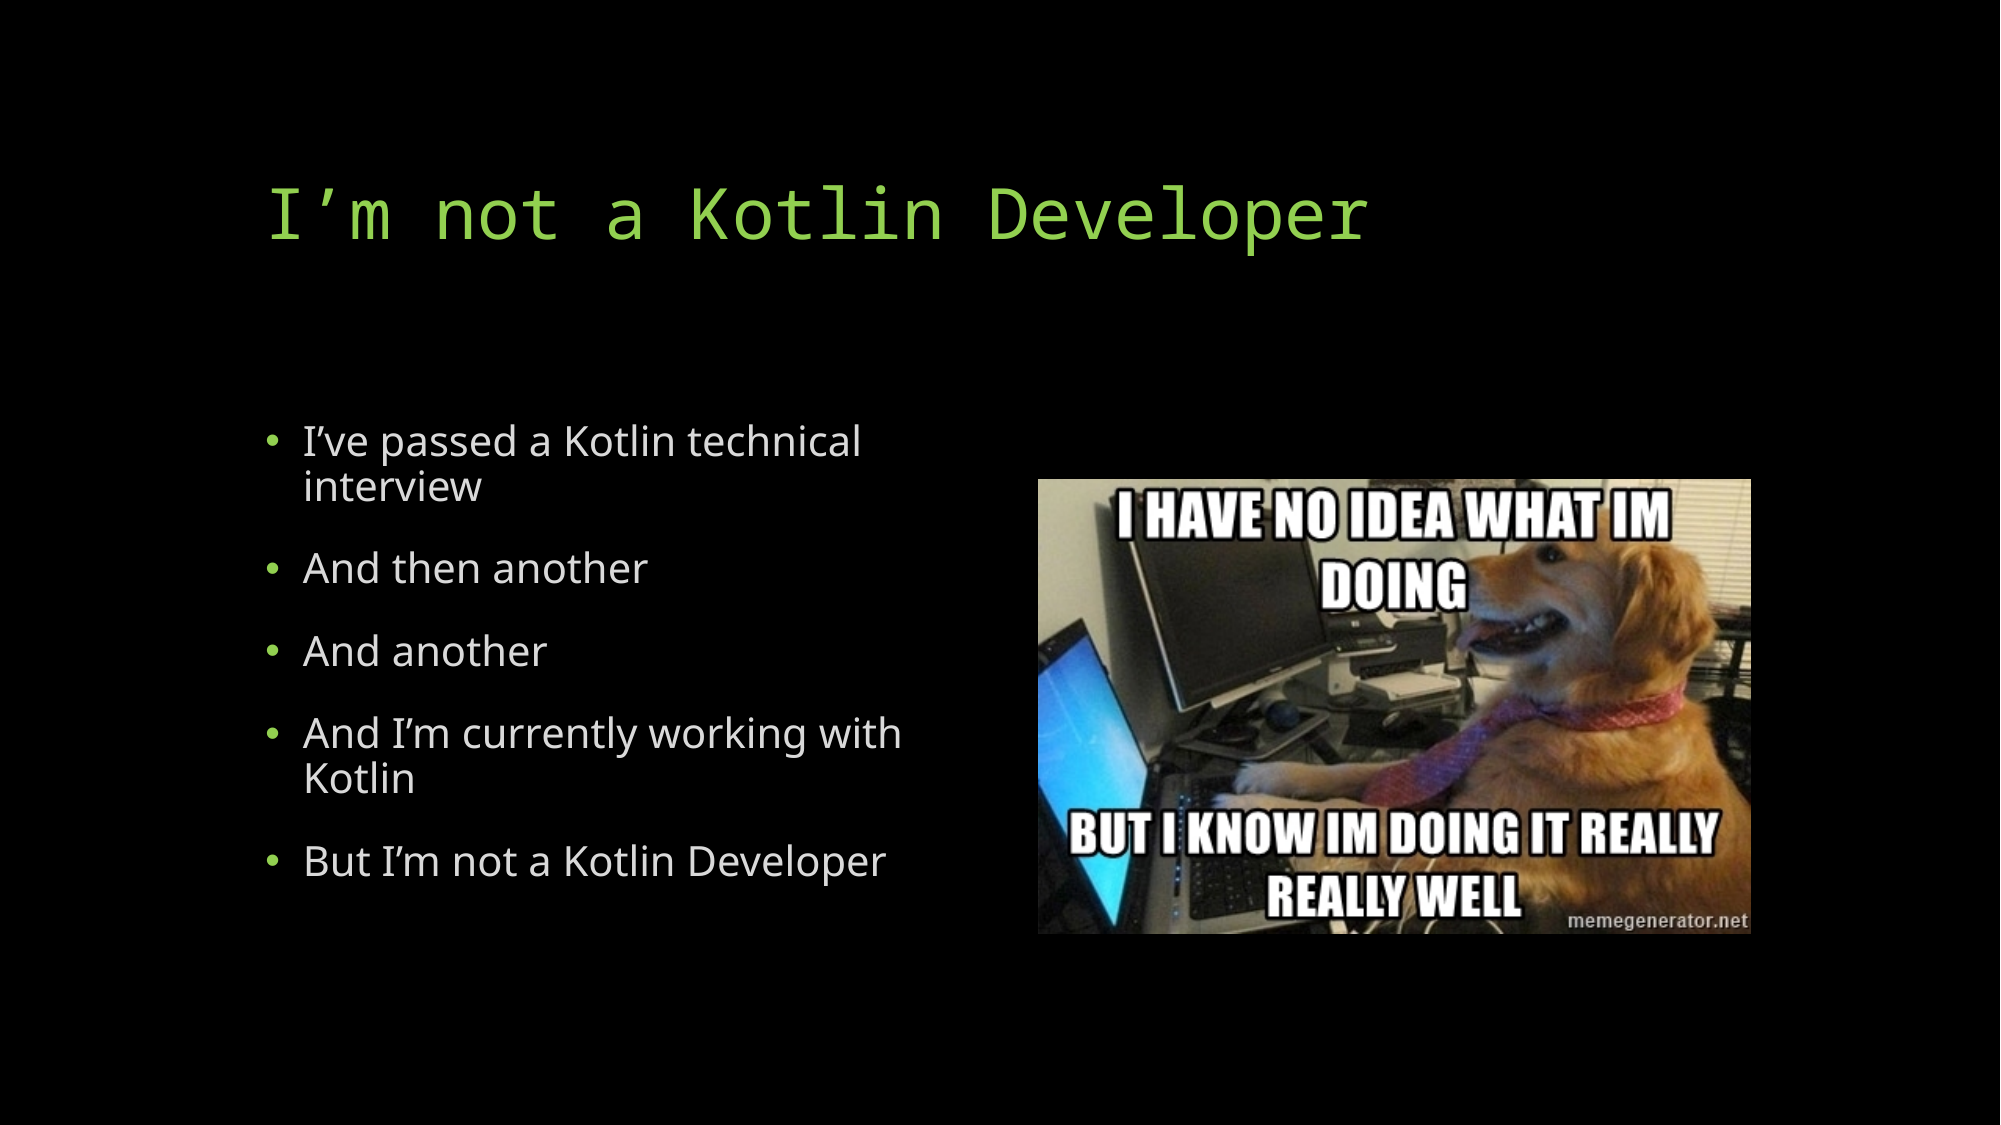

# I’m not a Kotlin Developer
I’ve passed a Kotlin technical interview
And then another
And another
And I’m currently working with Kotlin
But I’m not a Kotlin Developer